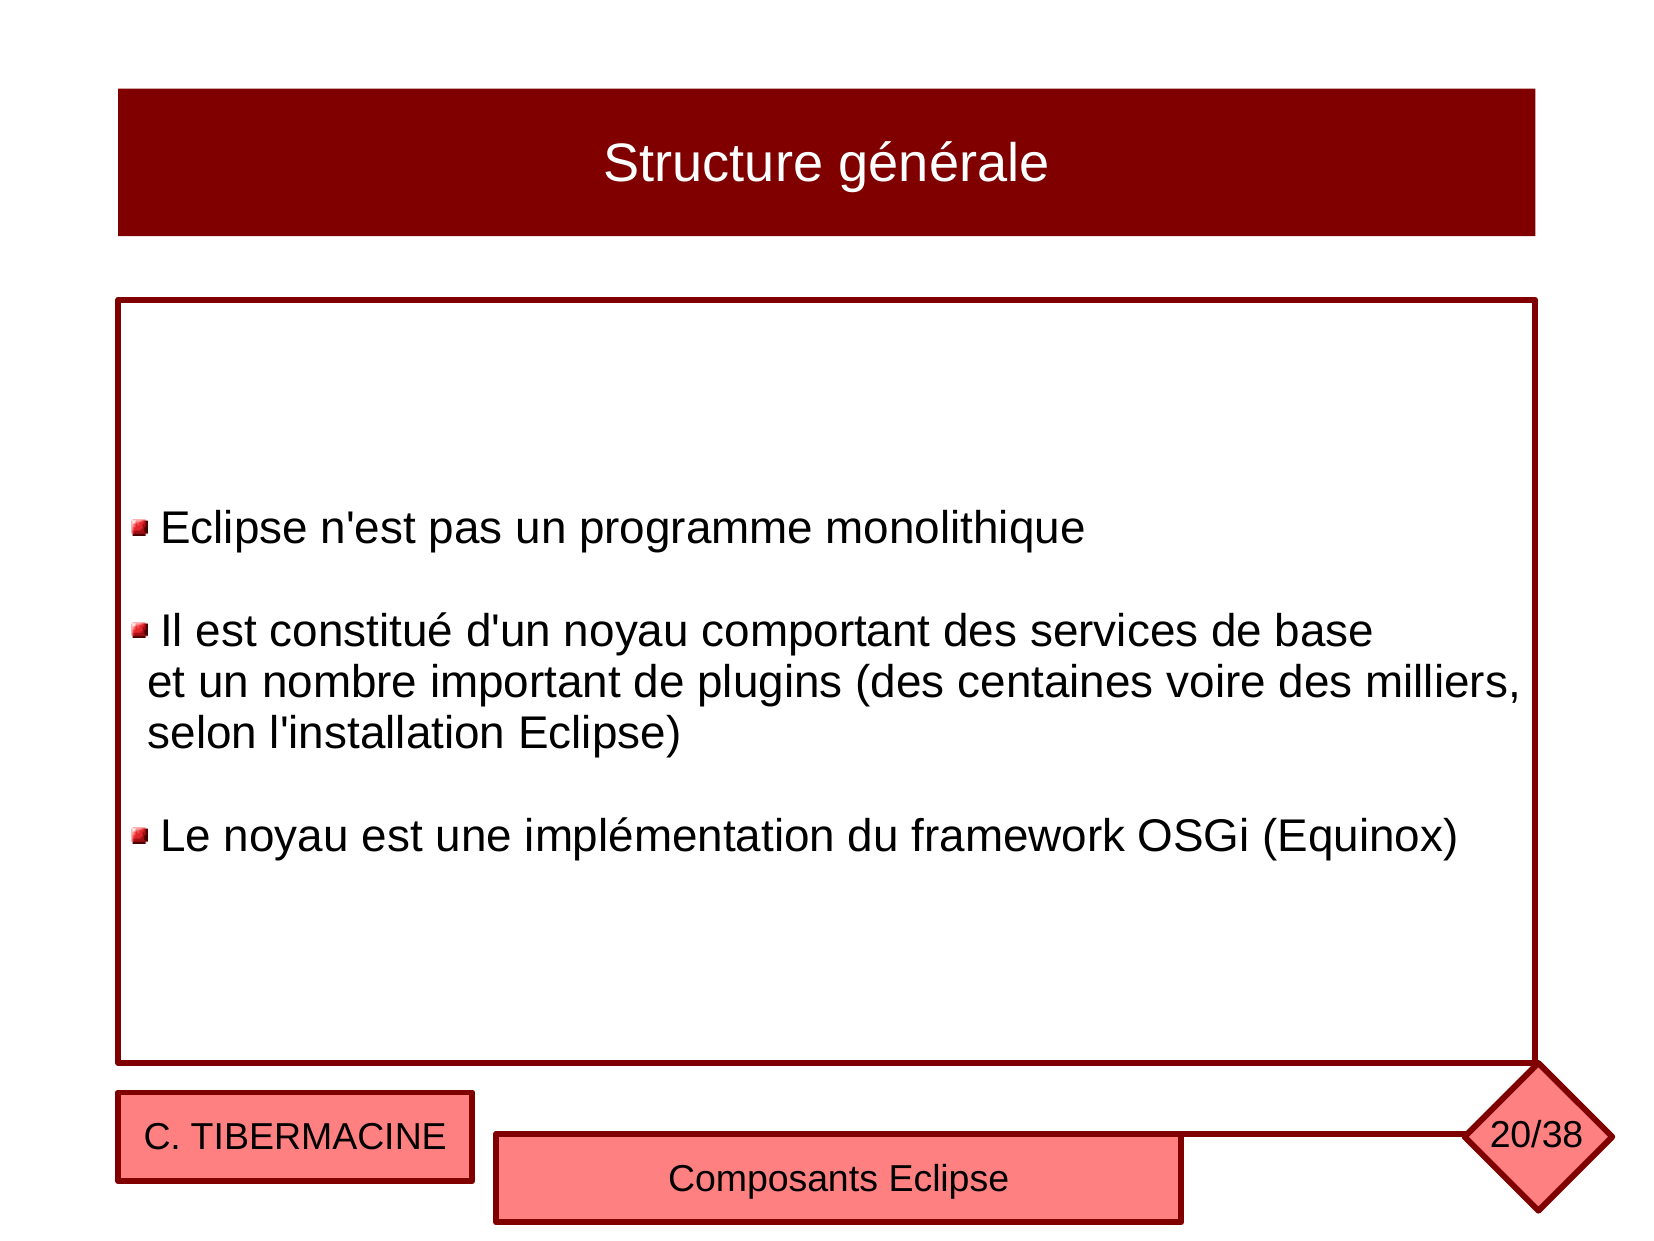

Structure générale
 Eclipse n'est pas un programme monolithique
 Il est constitué d'un noyau comportant des services de base
et un nombre important de plugins (des centaines voire des milliers,
selon l'installation Eclipse)
 Le noyau est une implémentation du framework OSGi (Equinox)
C. TIBERMACINE
Composants Eclipse